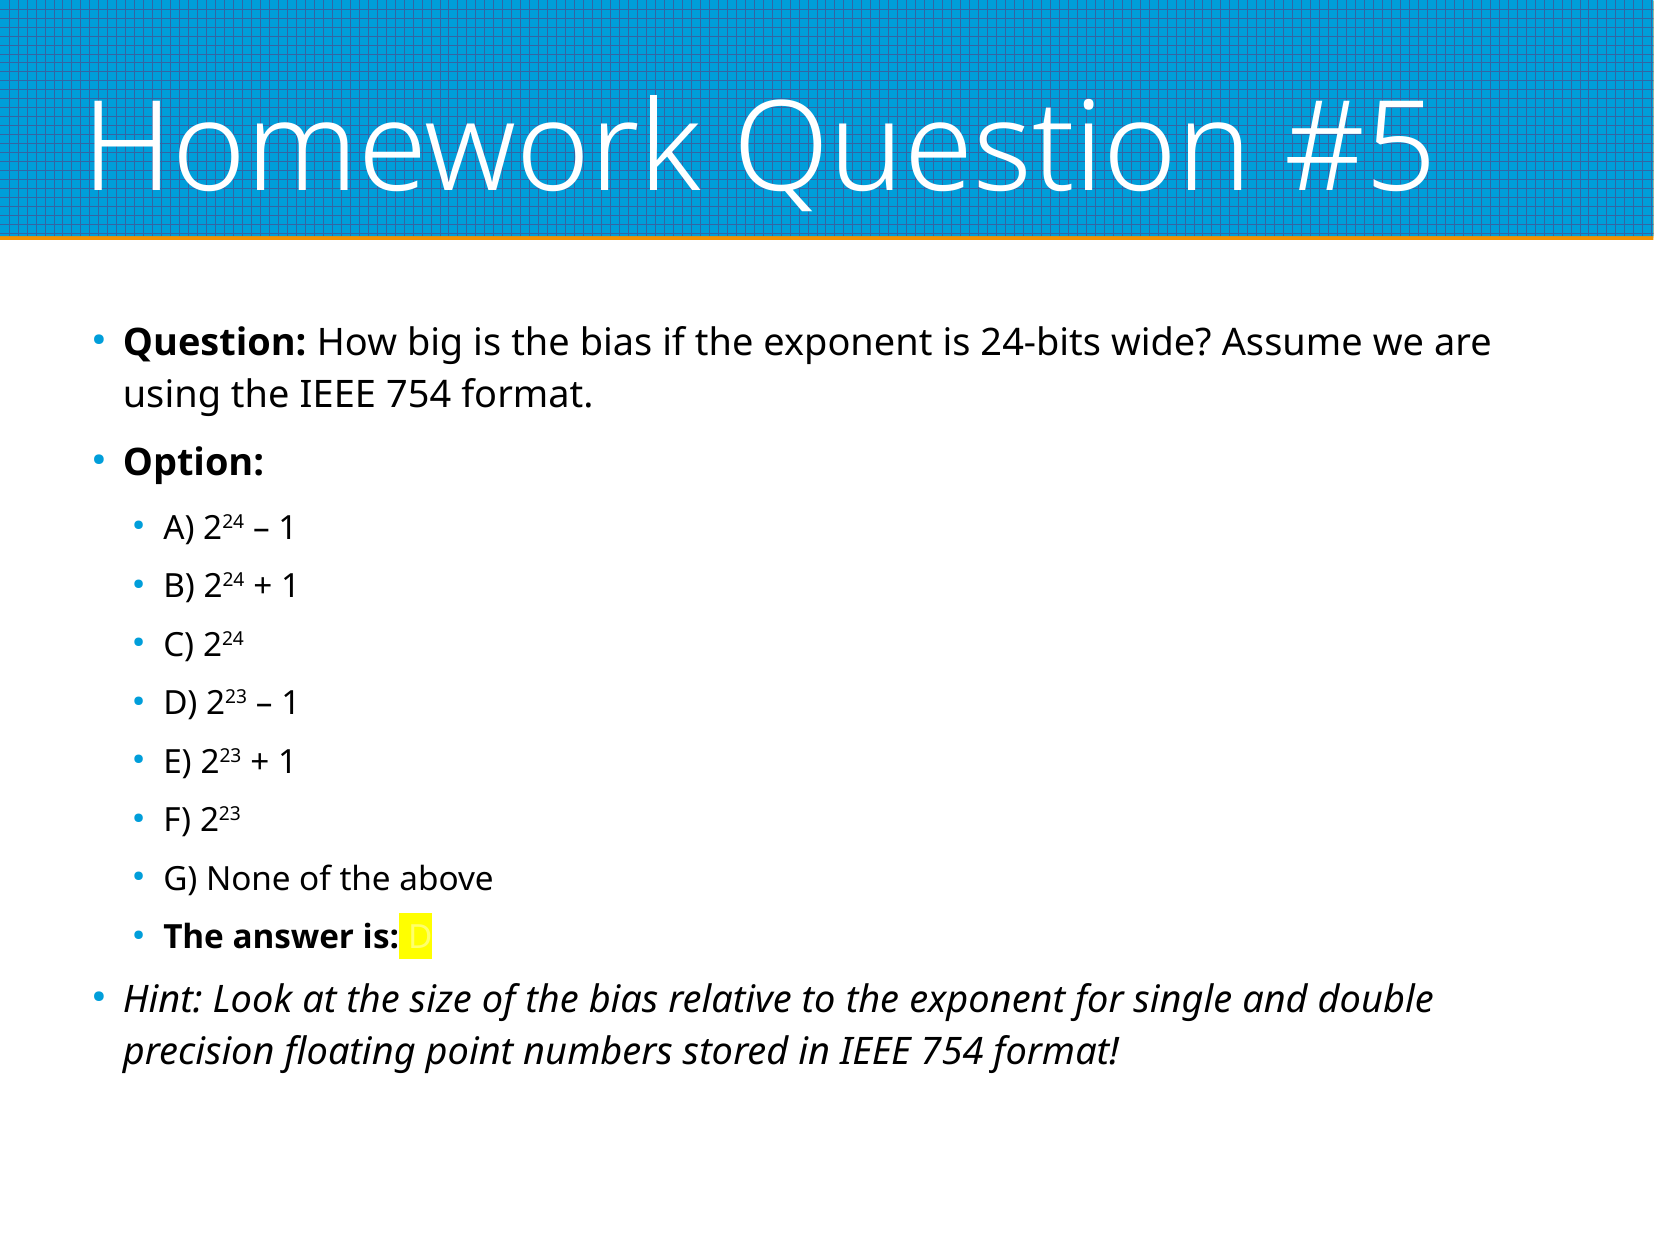

# Homework Question #5
Question: How big is the bias if the exponent is 24-bits wide? Assume we are using the IEEE 754 format.
Option:
A) 224 – 1
B) 224 + 1
C) 224
D) 223 – 1
E) 223 + 1
F) 223
G) None of the above
The answer is: D
Hint: Look at the size of the bias relative to the exponent for single and double precision floating point numbers stored in IEEE 754 format!